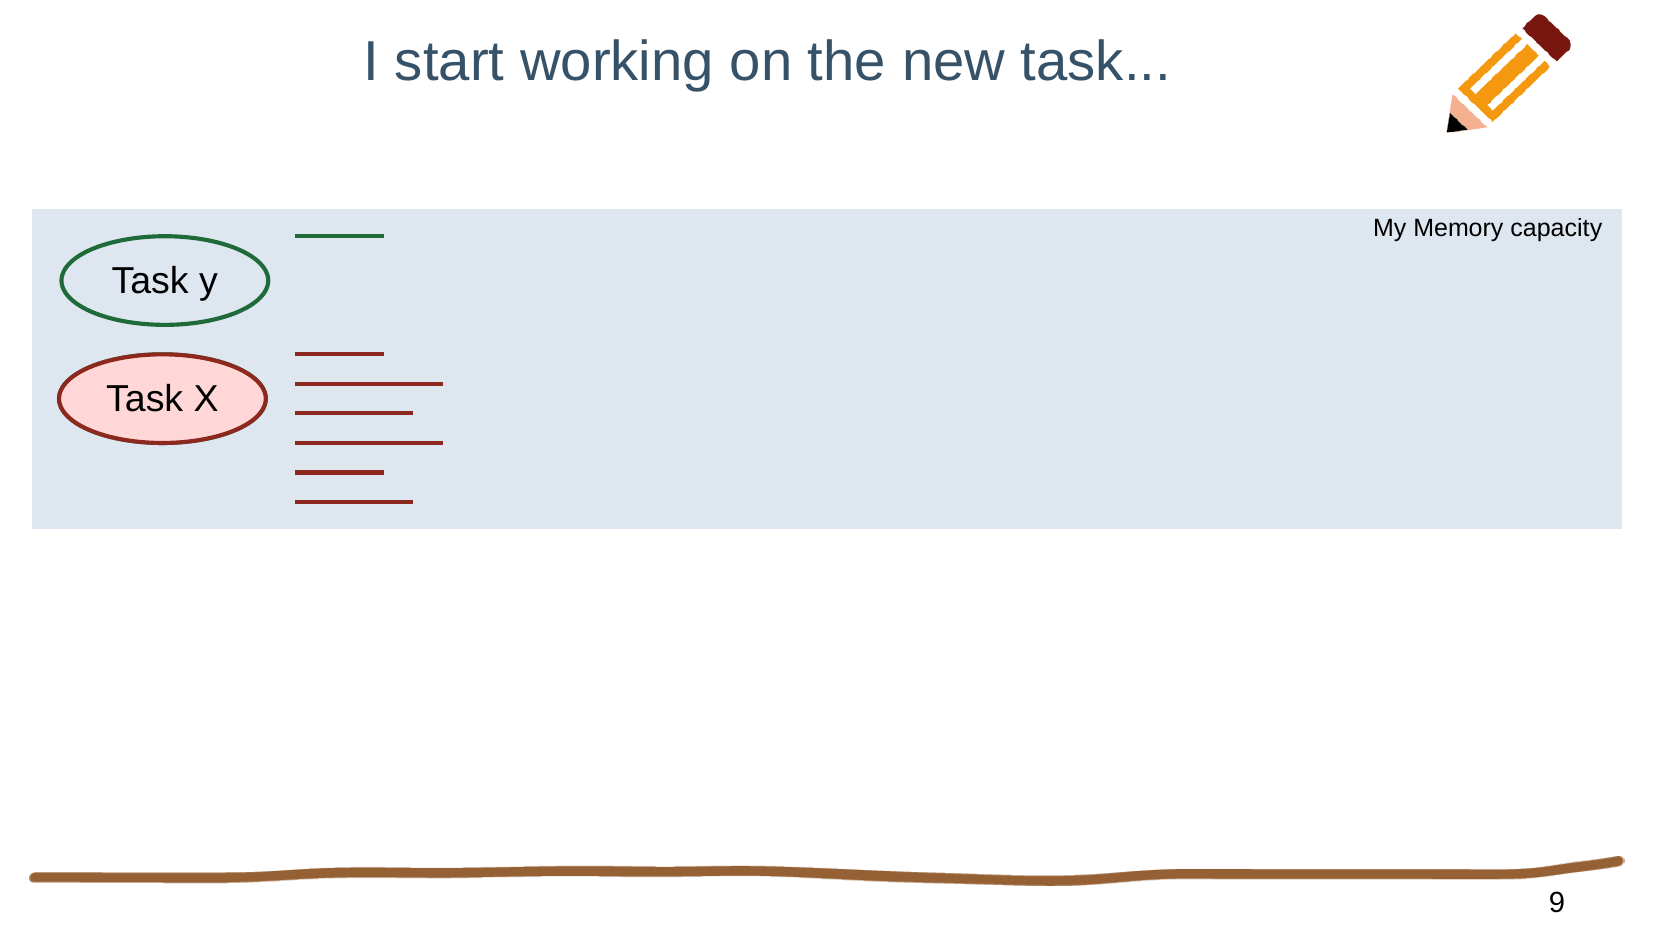

# I start working on the new task...
My Memory capacity
Task y
Task X
Task X
9